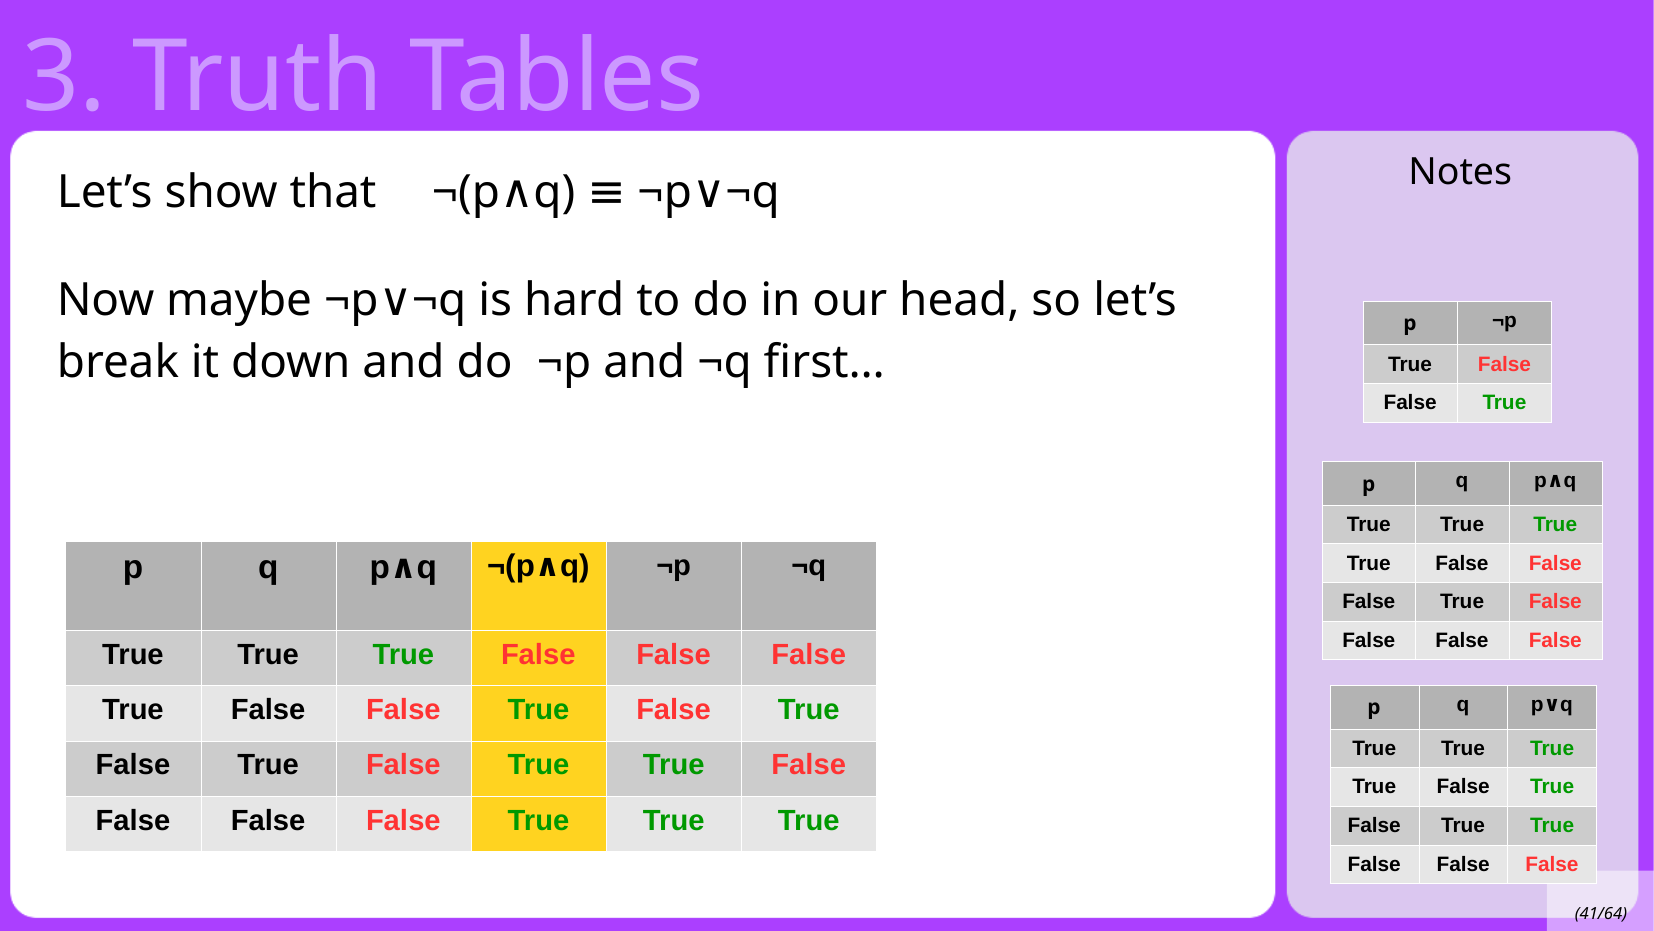

# 3. Truth Tables
Notes
Let’s show that 	¬(p∧q) ≡ ¬p∨¬q
Now maybe ¬p∨¬q is hard to do in our head, so let’s break it down and do ¬p and ¬q first…
| p | ¬p |
| --- | --- |
| True | False |
| False | True |
| p | q | p∧q |
| --- | --- | --- |
| True | True | True |
| True | False | False |
| False | True | False |
| False | False | False |
| p | q | p∧q | ¬(p∧q) | ¬p | ¬q |
| --- | --- | --- | --- | --- | --- |
| True | True | True | False | False | False |
| True | False | False | True | False | True |
| False | True | False | True | True | False |
| False | False | False | True | True | True |
| p | q | p∨q |
| --- | --- | --- |
| True | True | True |
| True | False | True |
| False | True | True |
| False | False | False |